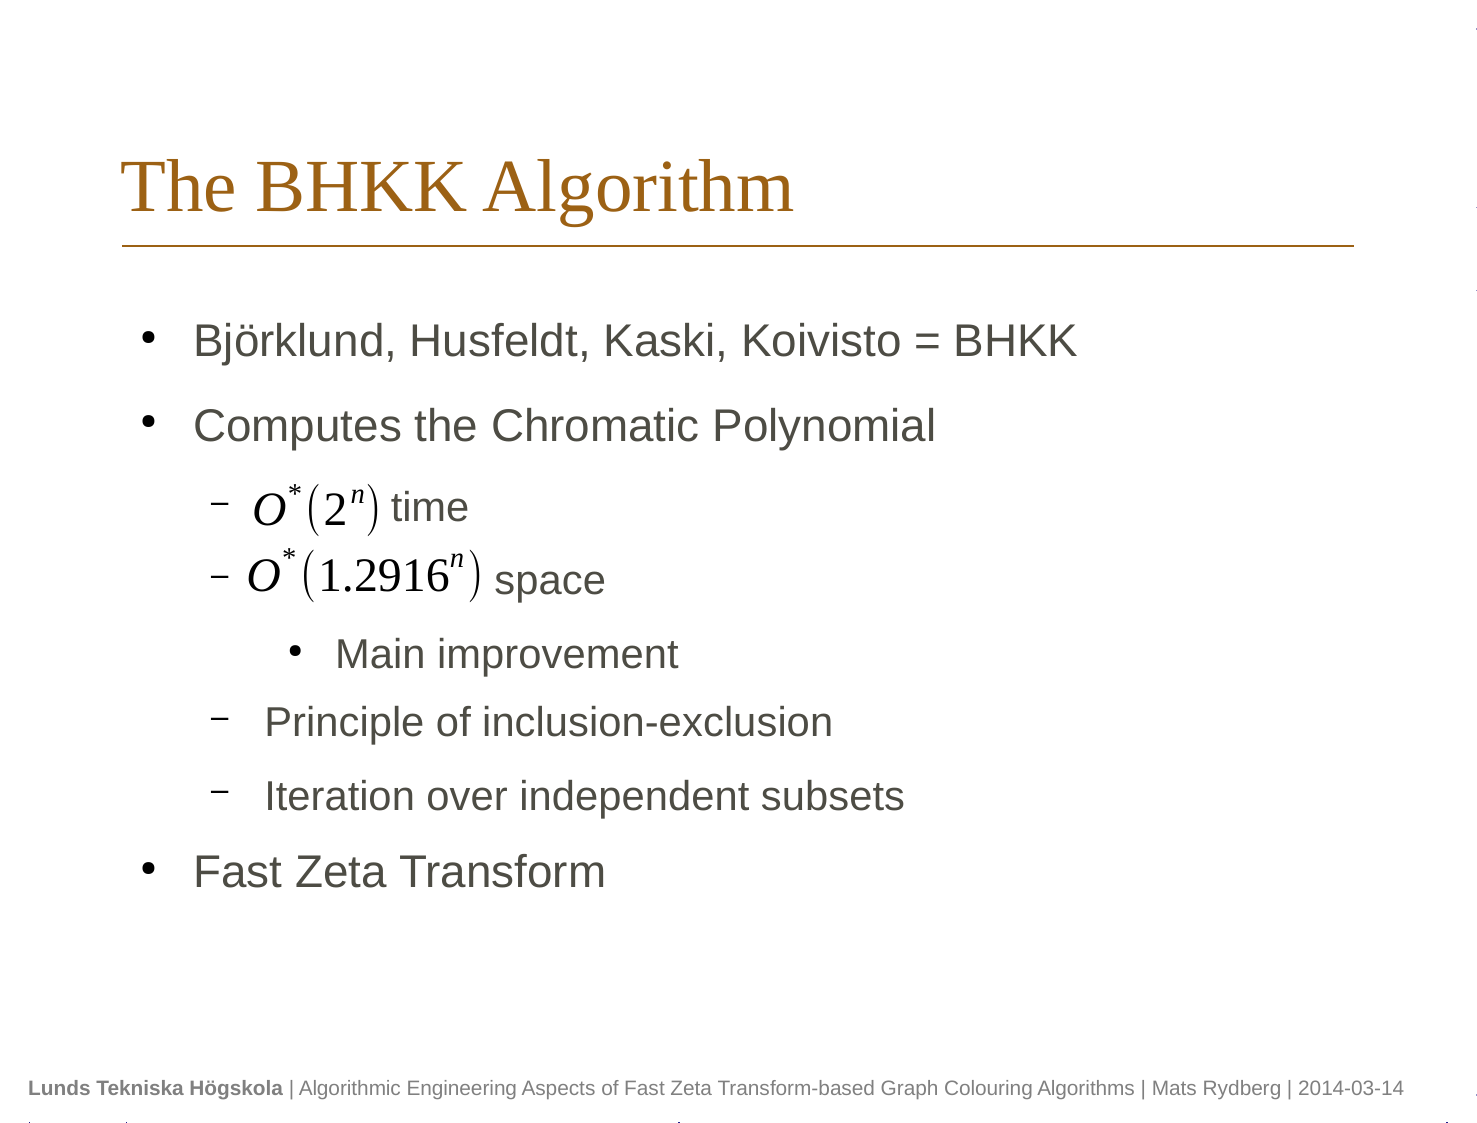

# The BHKK Algorithm
Björklund, Husfeldt, Kaski, Koivisto = BHKK
Computes the Chromatic Polynomial
 time
 space
Main improvement
Principle of inclusion-exclusion
Iteration over independent subsets
Fast Zeta Transform